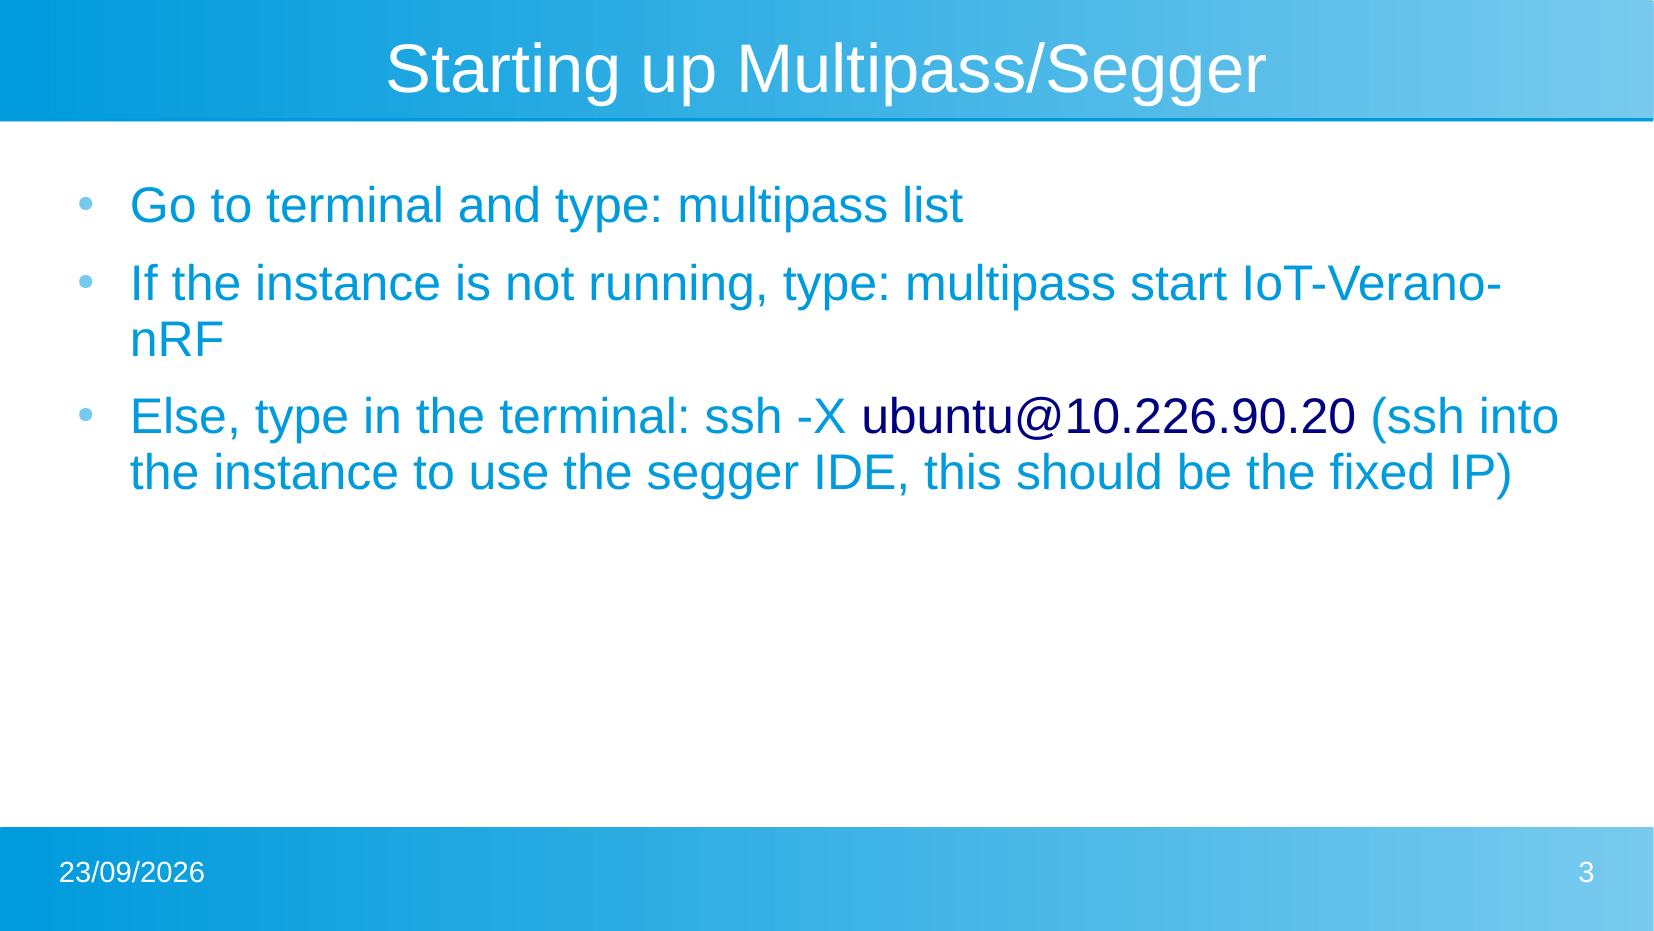

# Starting up Multipass/Segger
Go to terminal and type: multipass list
If the instance is not running, type: multipass start IoT-Verano-nRF
Else, type in the terminal: ssh -X ubuntu@10.226.90.20 (ssh into the instance to use the segger IDE, this should be the fixed IP)
3